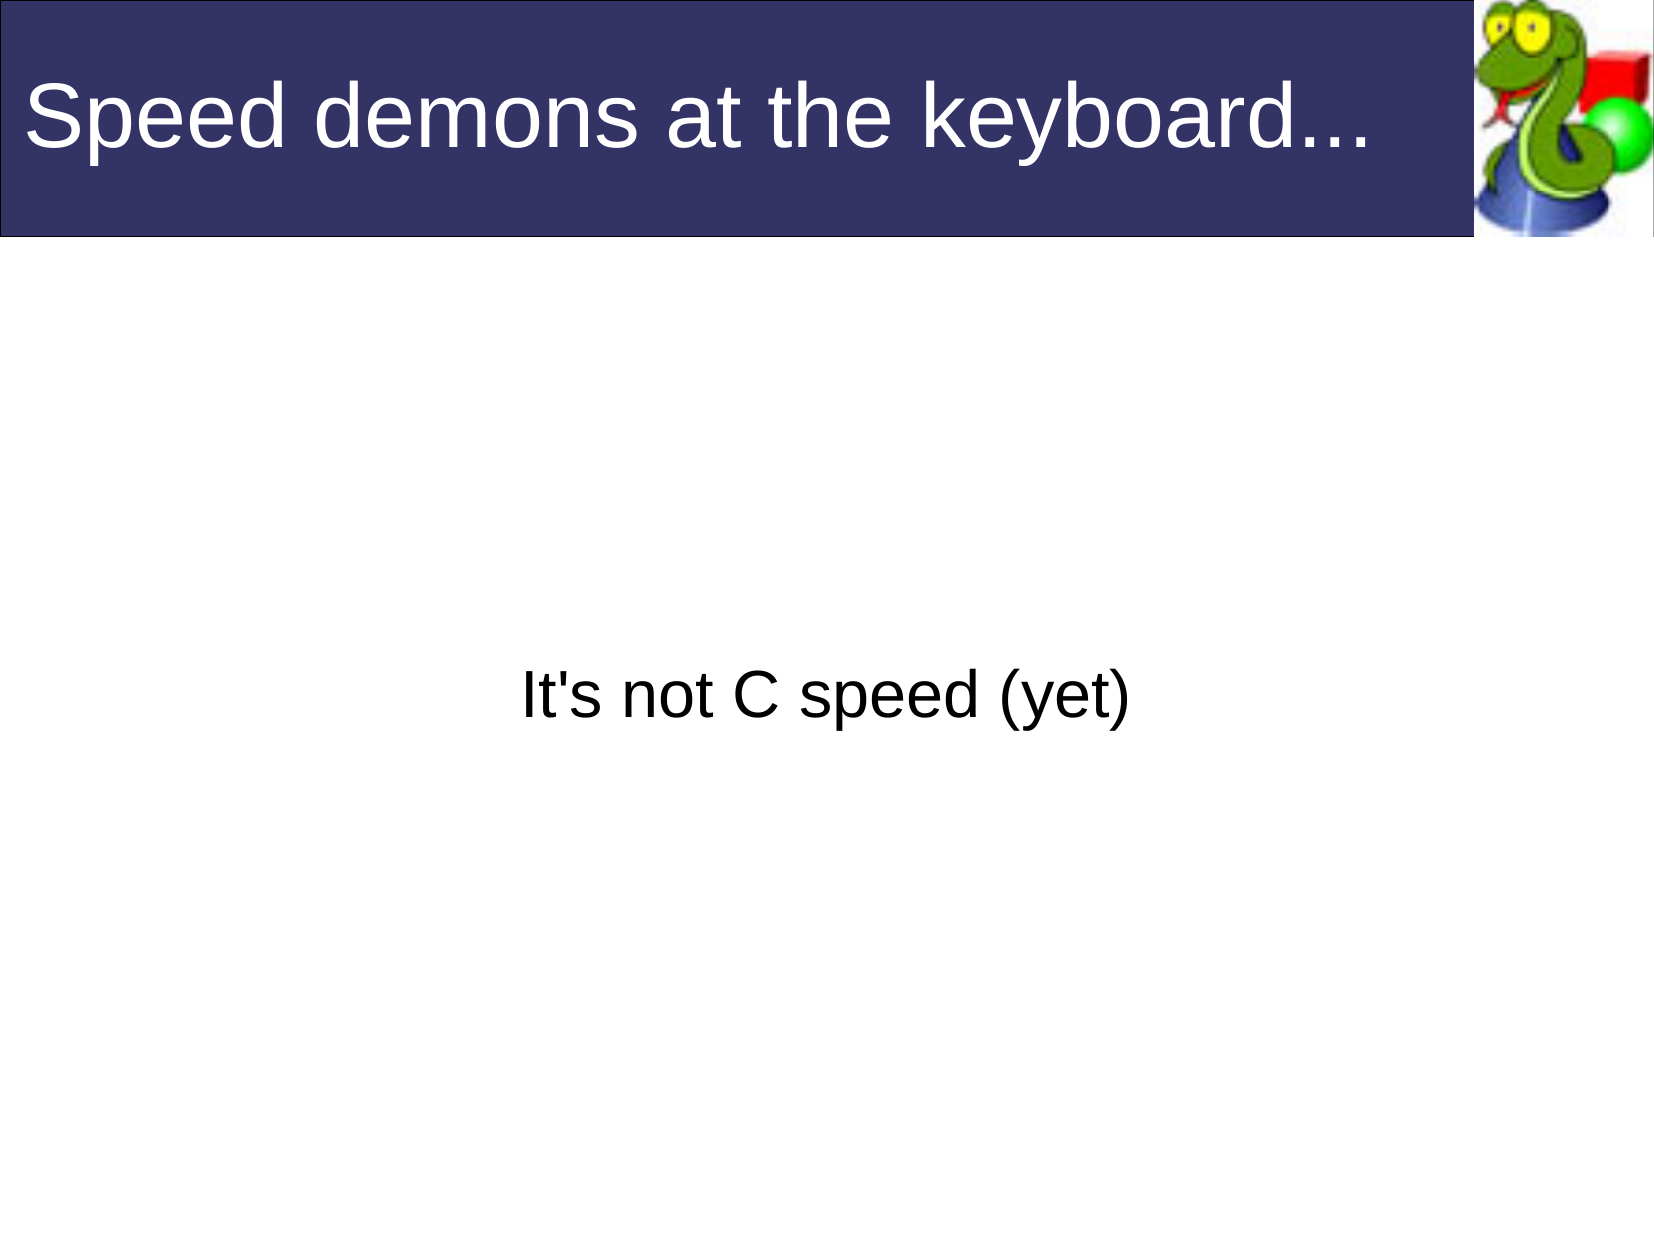

# Speed demons at the keyboard...
It's not C speed (yet)